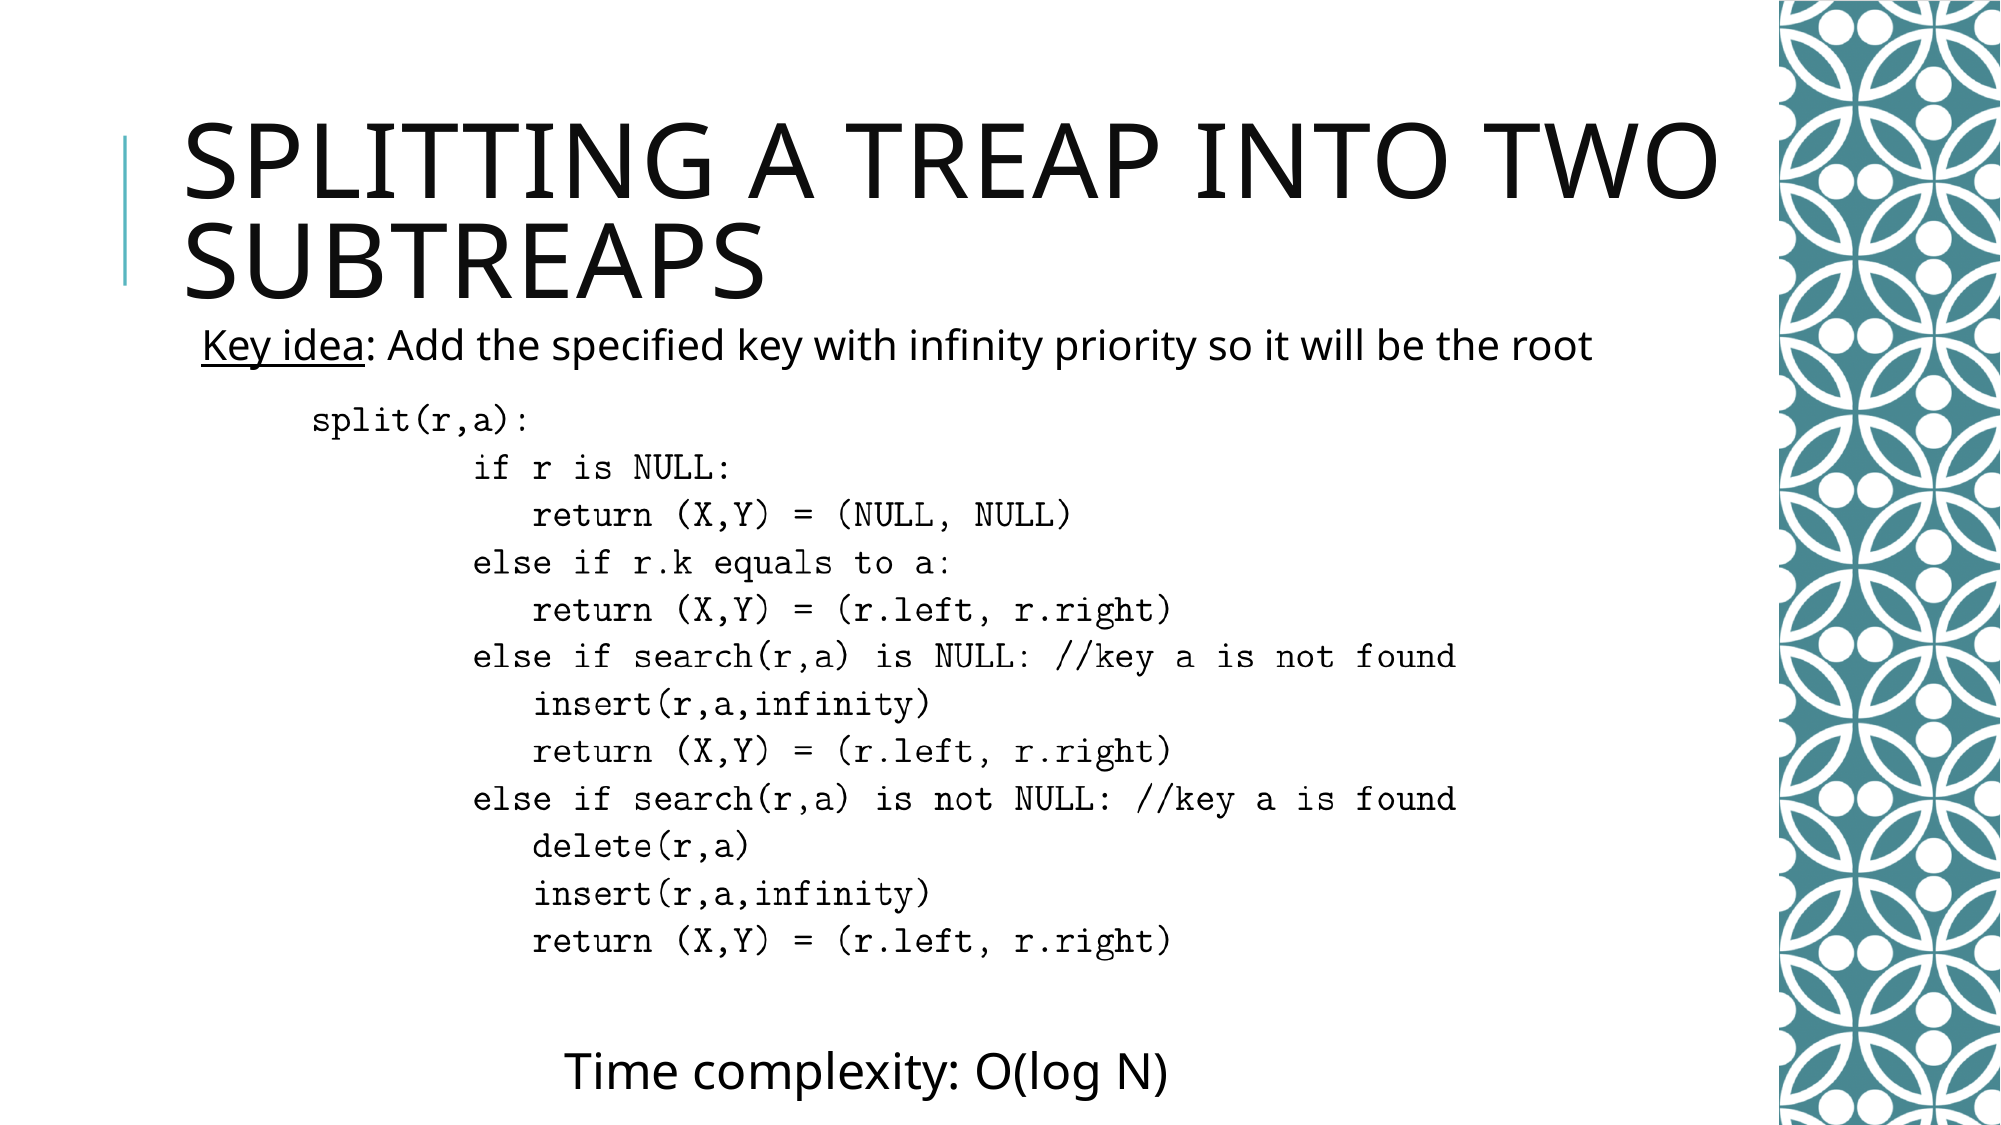

# Splitting a treap into two subtreaps
Key idea: Add the specified key with infinity priority so it will be the root
Time complexity: O(log N)